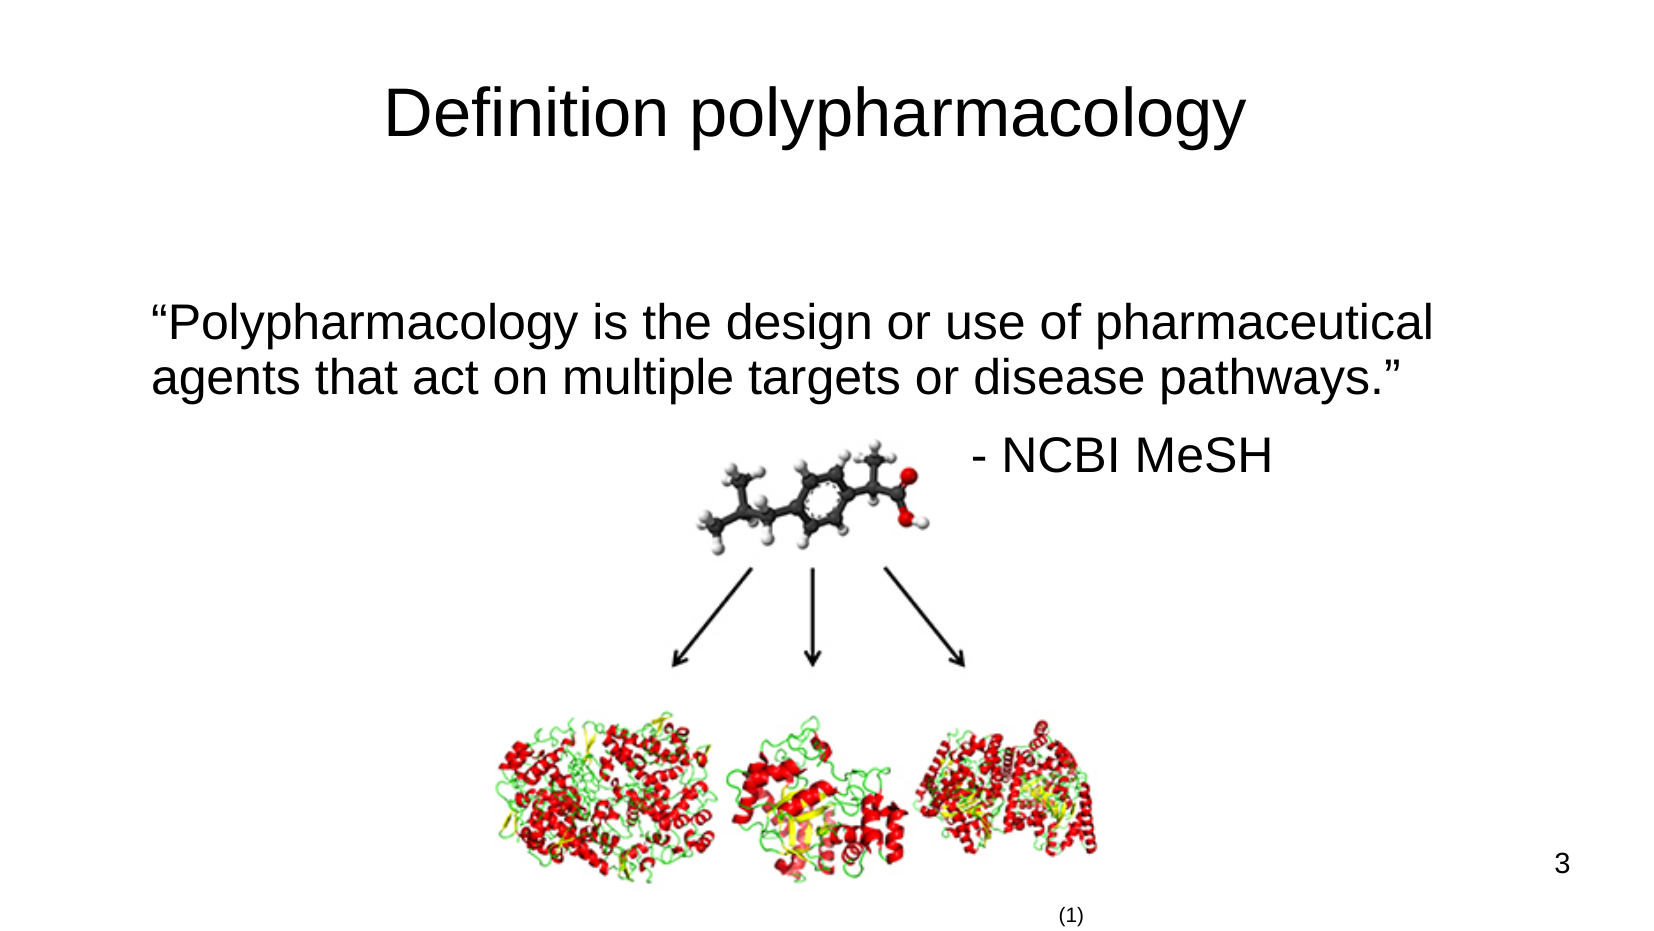

# Definition polypharmacology
“Polypharmacology is the design or use of pharmaceutical agents that act on multiple targets or disease pathways.”
 - NCBI MeSH
3
(1)